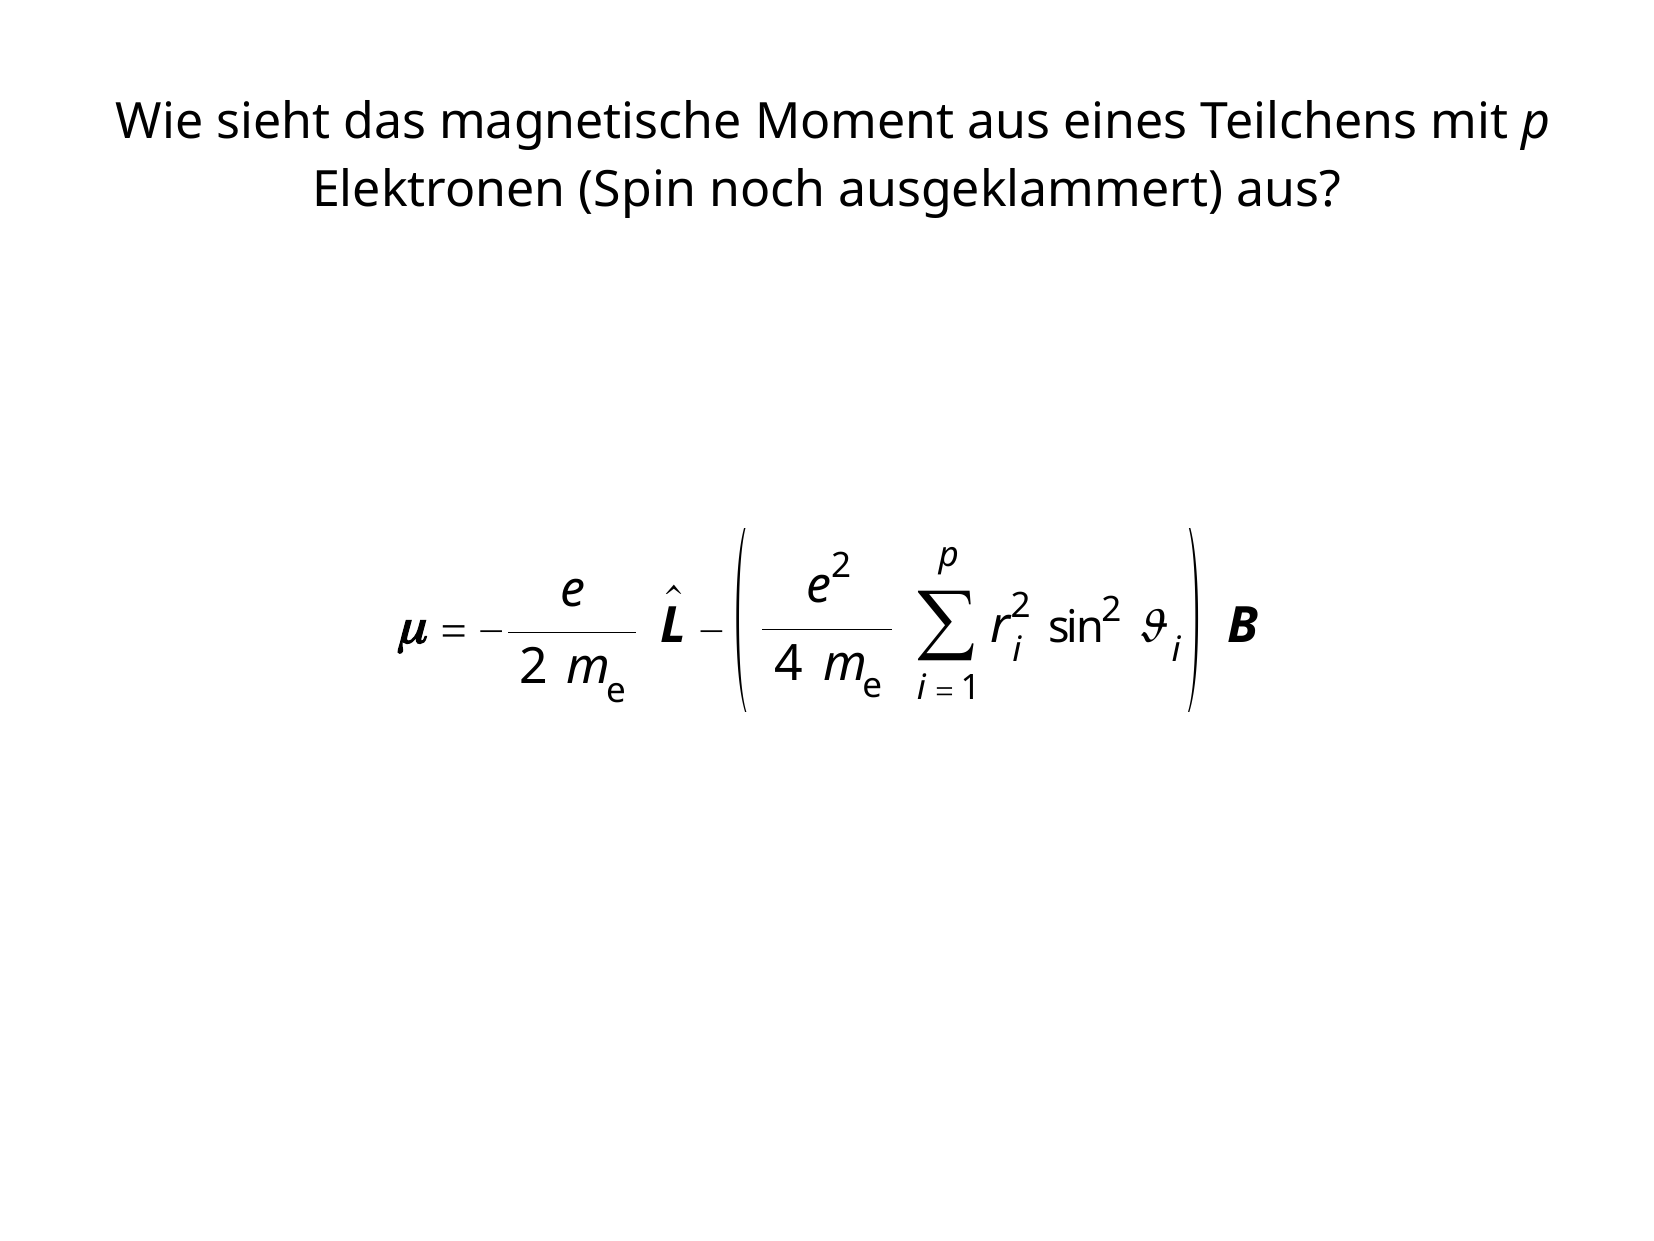

# Wie sieht das magnetische Moment aus eines Teilchens mit p Elektronen (Spin noch ausgeklammert) aus?